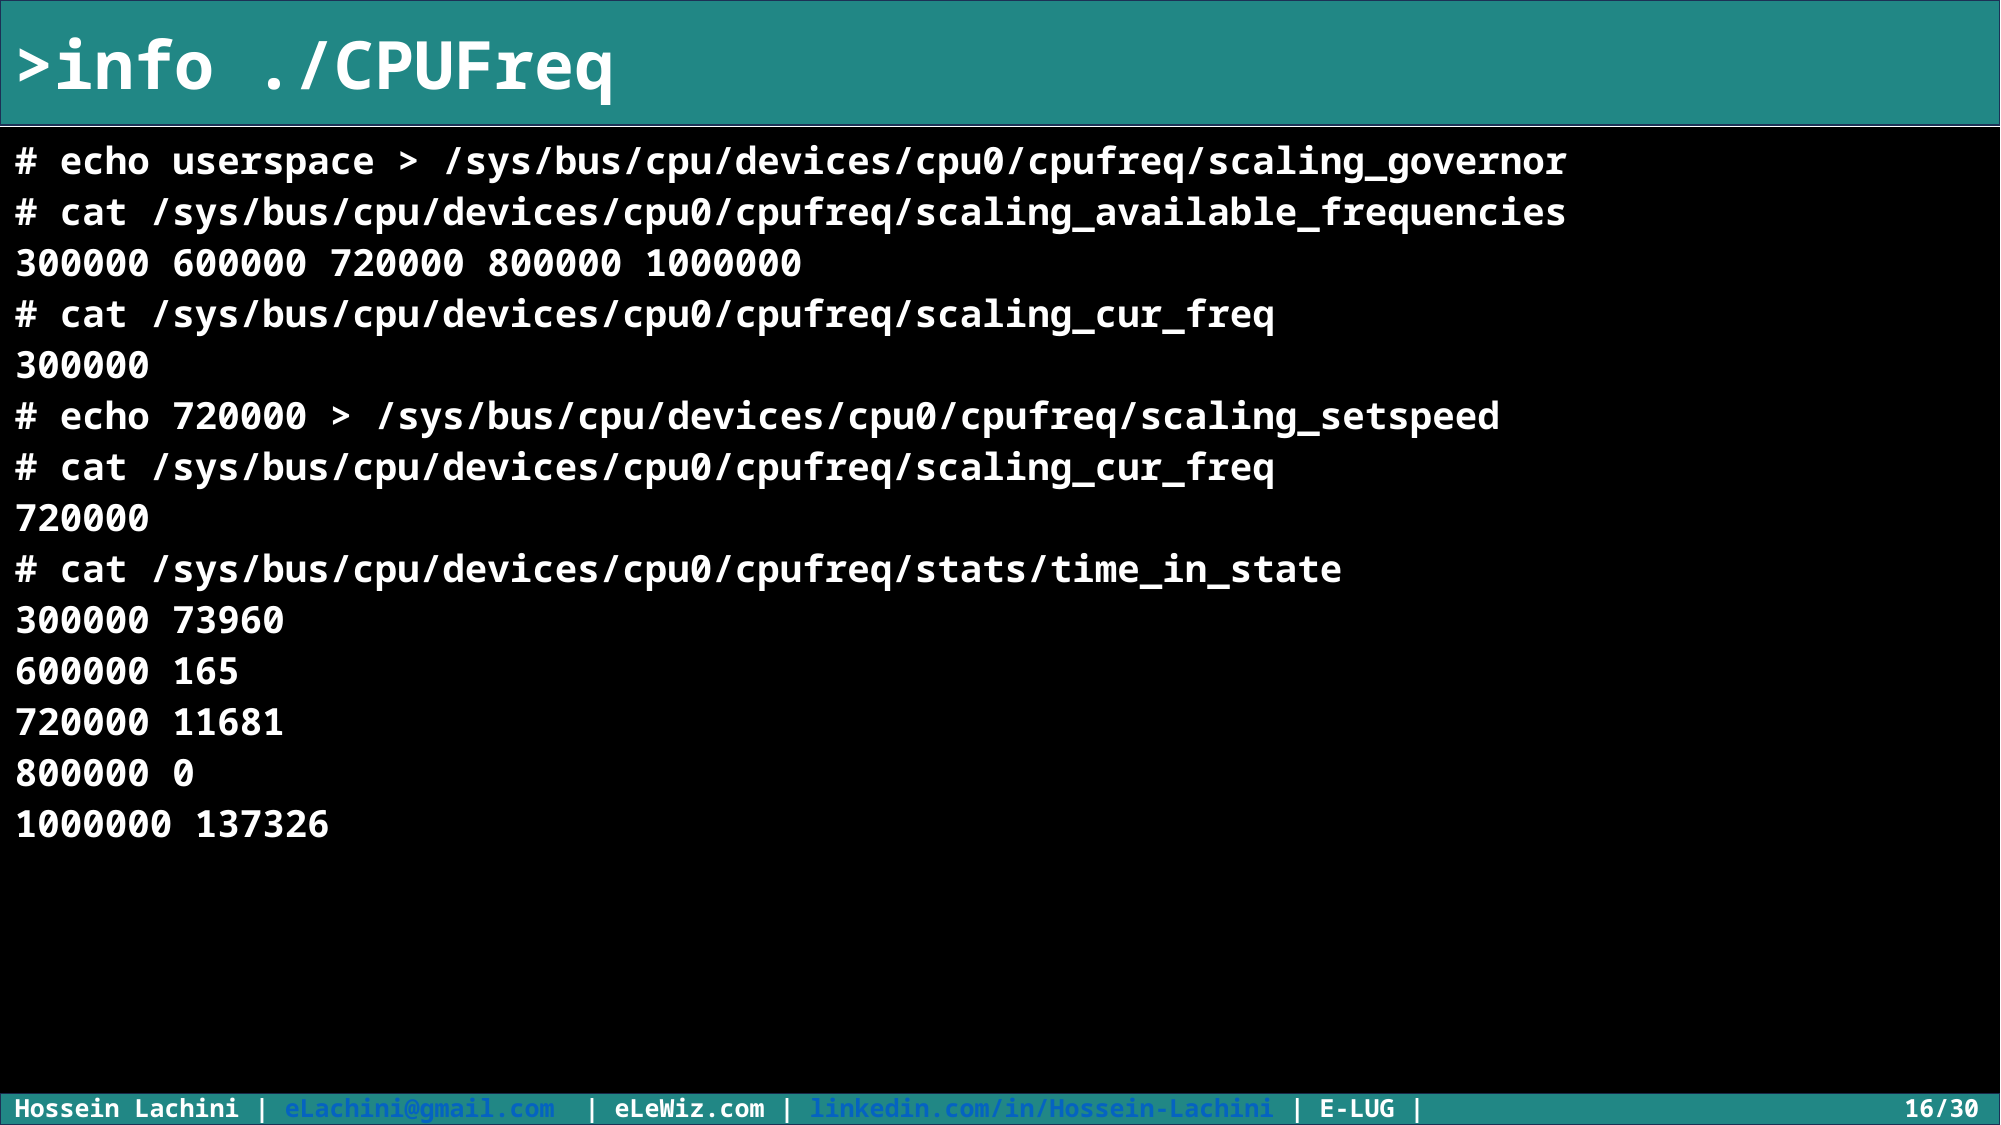

>info ./CPUFreq
# echo userspace > /sys/bus/cpu/devices/cpu0/cpufreq/scaling_governor
# cat /sys/bus/cpu/devices/cpu0/cpufreq/scaling_available_frequencies
300000 600000 720000 800000 1000000
# cat /sys/bus/cpu/devices/cpu0/cpufreq/scaling_cur_freq
300000
# echo 720000 > /sys/bus/cpu/devices/cpu0/cpufreq/scaling_setspeed
# cat /sys/bus/cpu/devices/cpu0/cpufreq/scaling_cur_freq
720000
# cat /sys/bus/cpu/devices/cpu0/cpufreq/stats/time_in_state
300000 73960
600000 165
720000 11681
800000 0
1000000 137326
Hossein Lachini | eLachini@gmail.com | eLeWiz.com | linkedin.com/in/Hossein-Lachini | E-LUG | 16/30